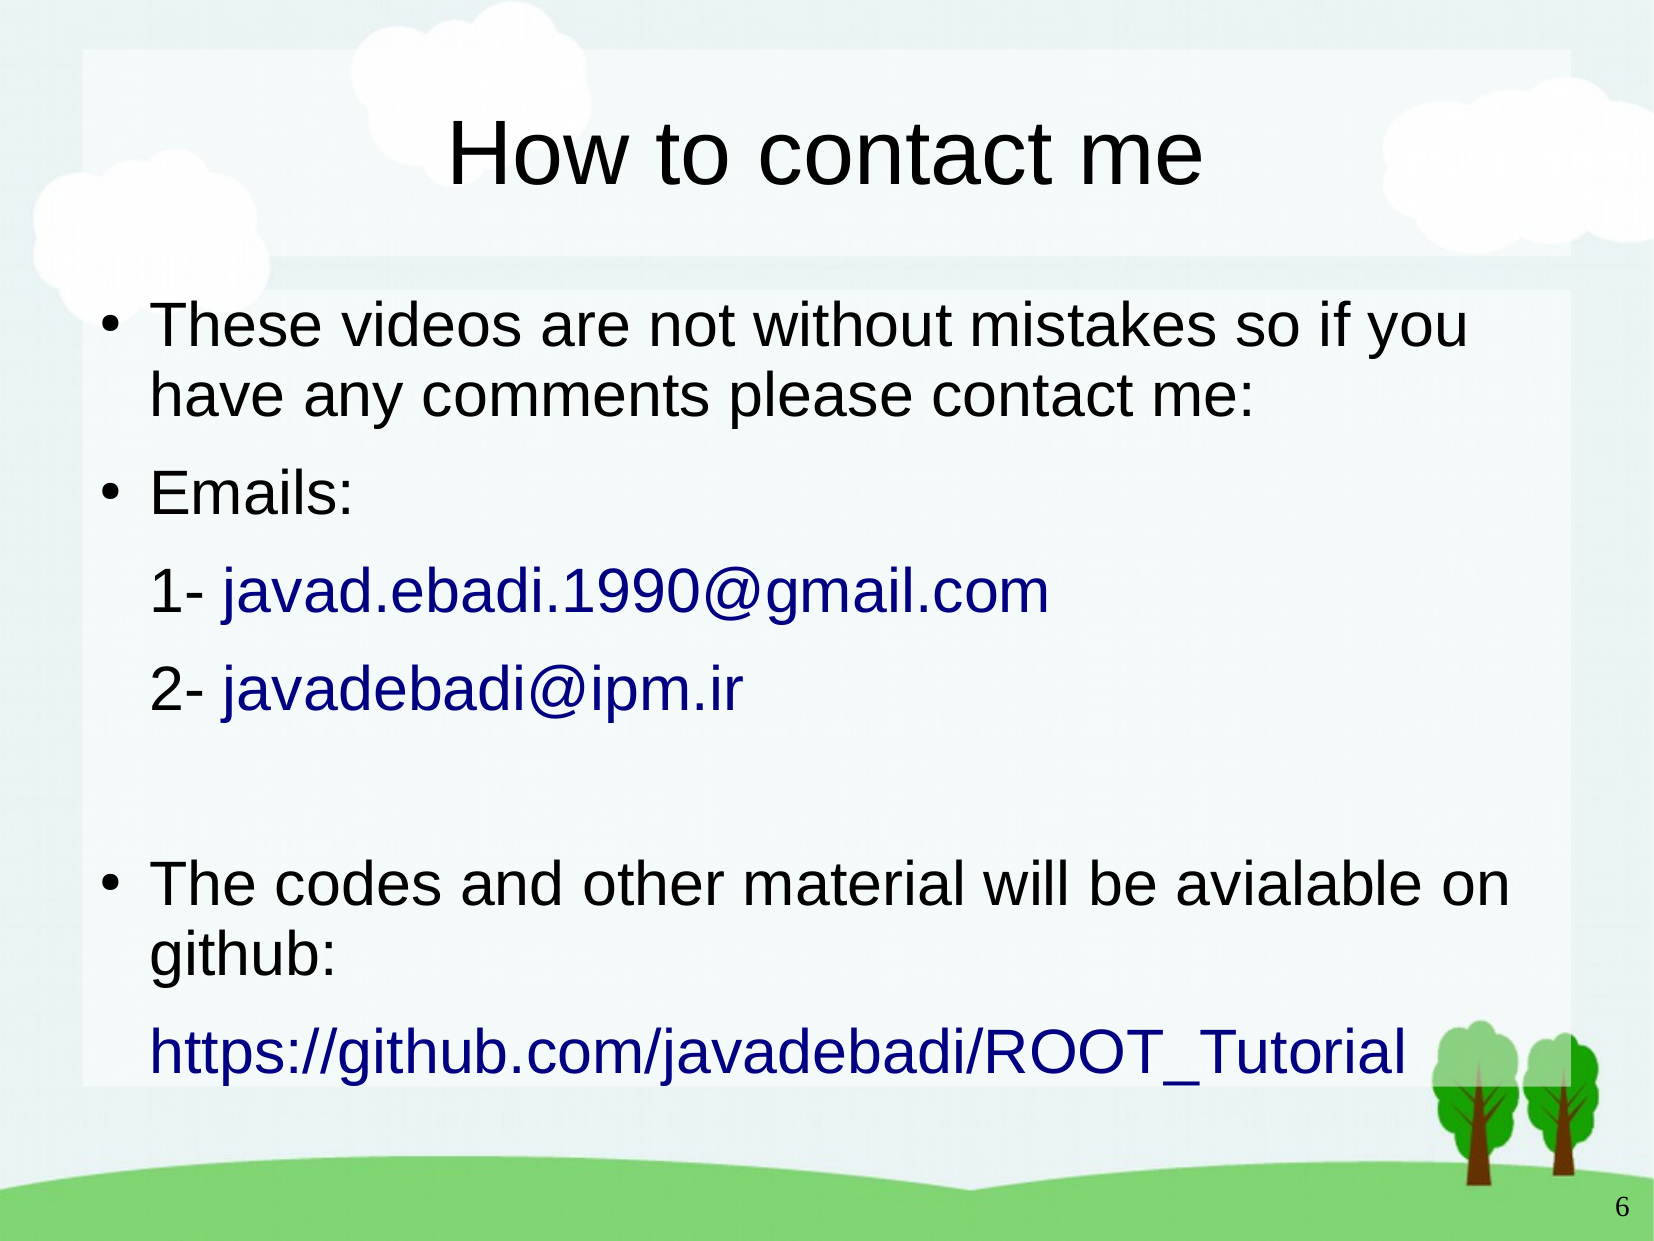

# How to contact me
These videos are not without mistakes so if you have any comments please contact me:
Emails:
1- javad.ebadi.1990@gmail.com
2- javadebadi@ipm.ir
The codes and other material will be avialable on github:
https://github.com/javadebadi/ROOT_Tutorial
6